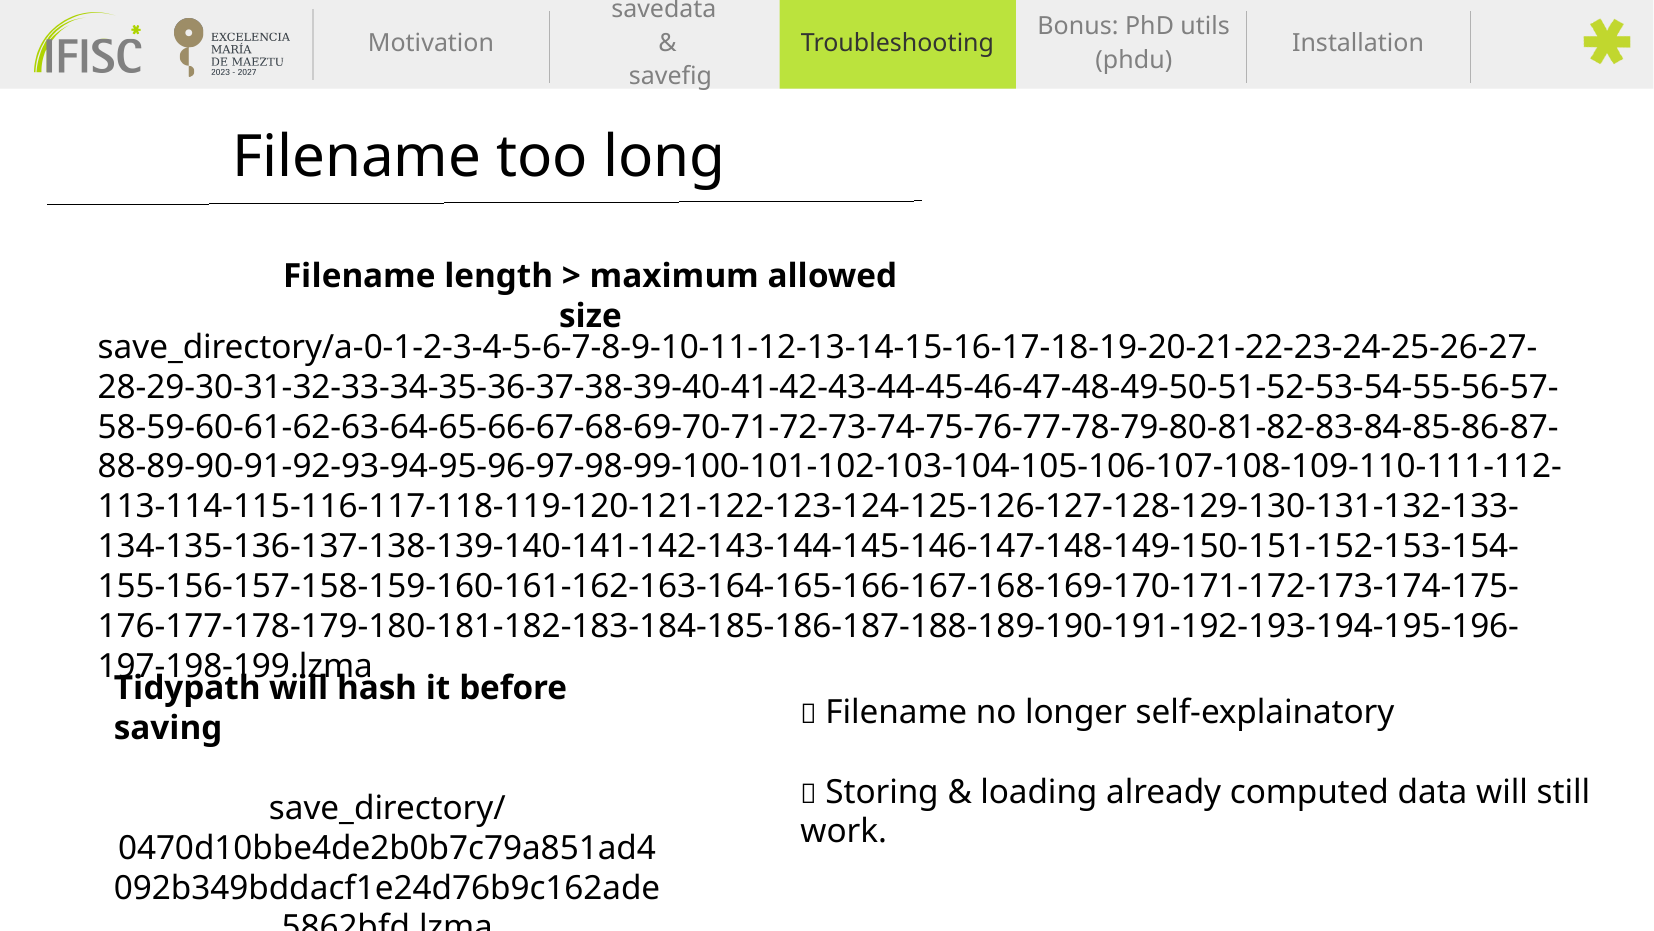

savedata
&
 savefig
Troubleshooting
Bonus: PhD utils (phdu)
Motivation
Installation
Filename too long
Filename length > maximum allowed size
save_directory/a-0-1-2-3-4-5-6-7-8-9-10-11-12-13-14-15-16-17-18-19-20-21-22-23-24-25-26-27-28-29-30-31-32-33-34-35-36-37-38-39-40-41-42-43-44-45-46-47-48-49-50-51-52-53-54-55-56-57-58-59-60-61-62-63-64-65-66-67-68-69-70-71-72-73-74-75-76-77-78-79-80-81-82-83-84-85-86-87-88-89-90-91-92-93-94-95-96-97-98-99-100-101-102-103-104-105-106-107-108-109-110-111-112-113-114-115-116-117-118-119-120-121-122-123-124-125-126-127-128-129-130-131-132-133-134-135-136-137-138-139-140-141-142-143-144-145-146-147-148-149-150-151-152-153-154-155-156-157-158-159-160-161-162-163-164-165-166-167-168-169-170-171-172-173-174-175-176-177-178-179-180-181-182-183-184-185-186-187-188-189-190-191-192-193-194-195-196-197-198-199.lzma
Tidypath will hash it before saving
save_directory/0470d10bbe4de2b0b7c79a851ad4092b349bddacf1e24d76b9c162ade5862bfd.lzma
❌ Filename no longer self-explainatory
✅ Storing & loading already computed data will still work.